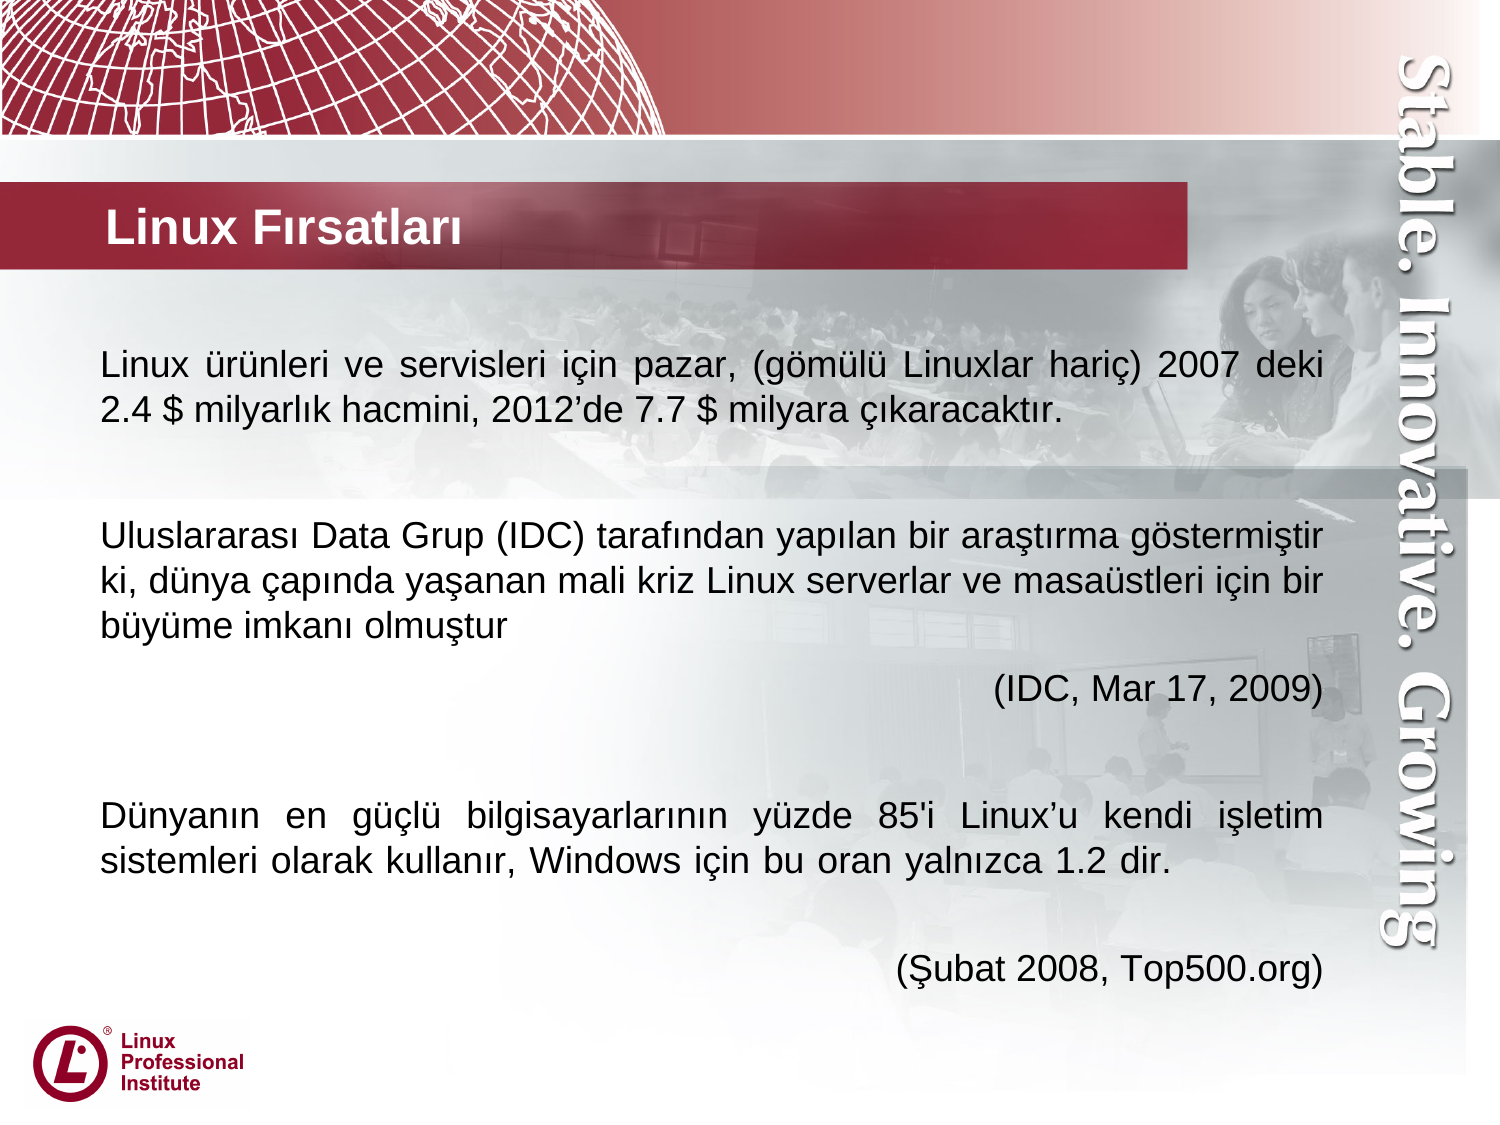

Linux Fırsatları
Linux ürünleri ve servisleri için pazar, (gömülü Linuxlar hariç) 2007 deki 2.4 $ milyarlık hacmini, 2012’de 7.7 $ milyara çıkaracaktır.
Uluslararası Data Grup (IDC) tarafından yapılan bir araştırma göstermiştir ki, dünya çapında yaşanan mali kriz Linux serverlar ve masaüstleri için bir büyüme imkanı olmuştur
 (IDC, Mar 17, 2009)
Dünyanın en güçlü bilgisayarlarının yüzde 85'i Linux’u kendi işletim sistemleri olarak kullanır, Windows için bu oran yalnızca 1.2 dir.
(Şubat 2008, Top500.org)‏